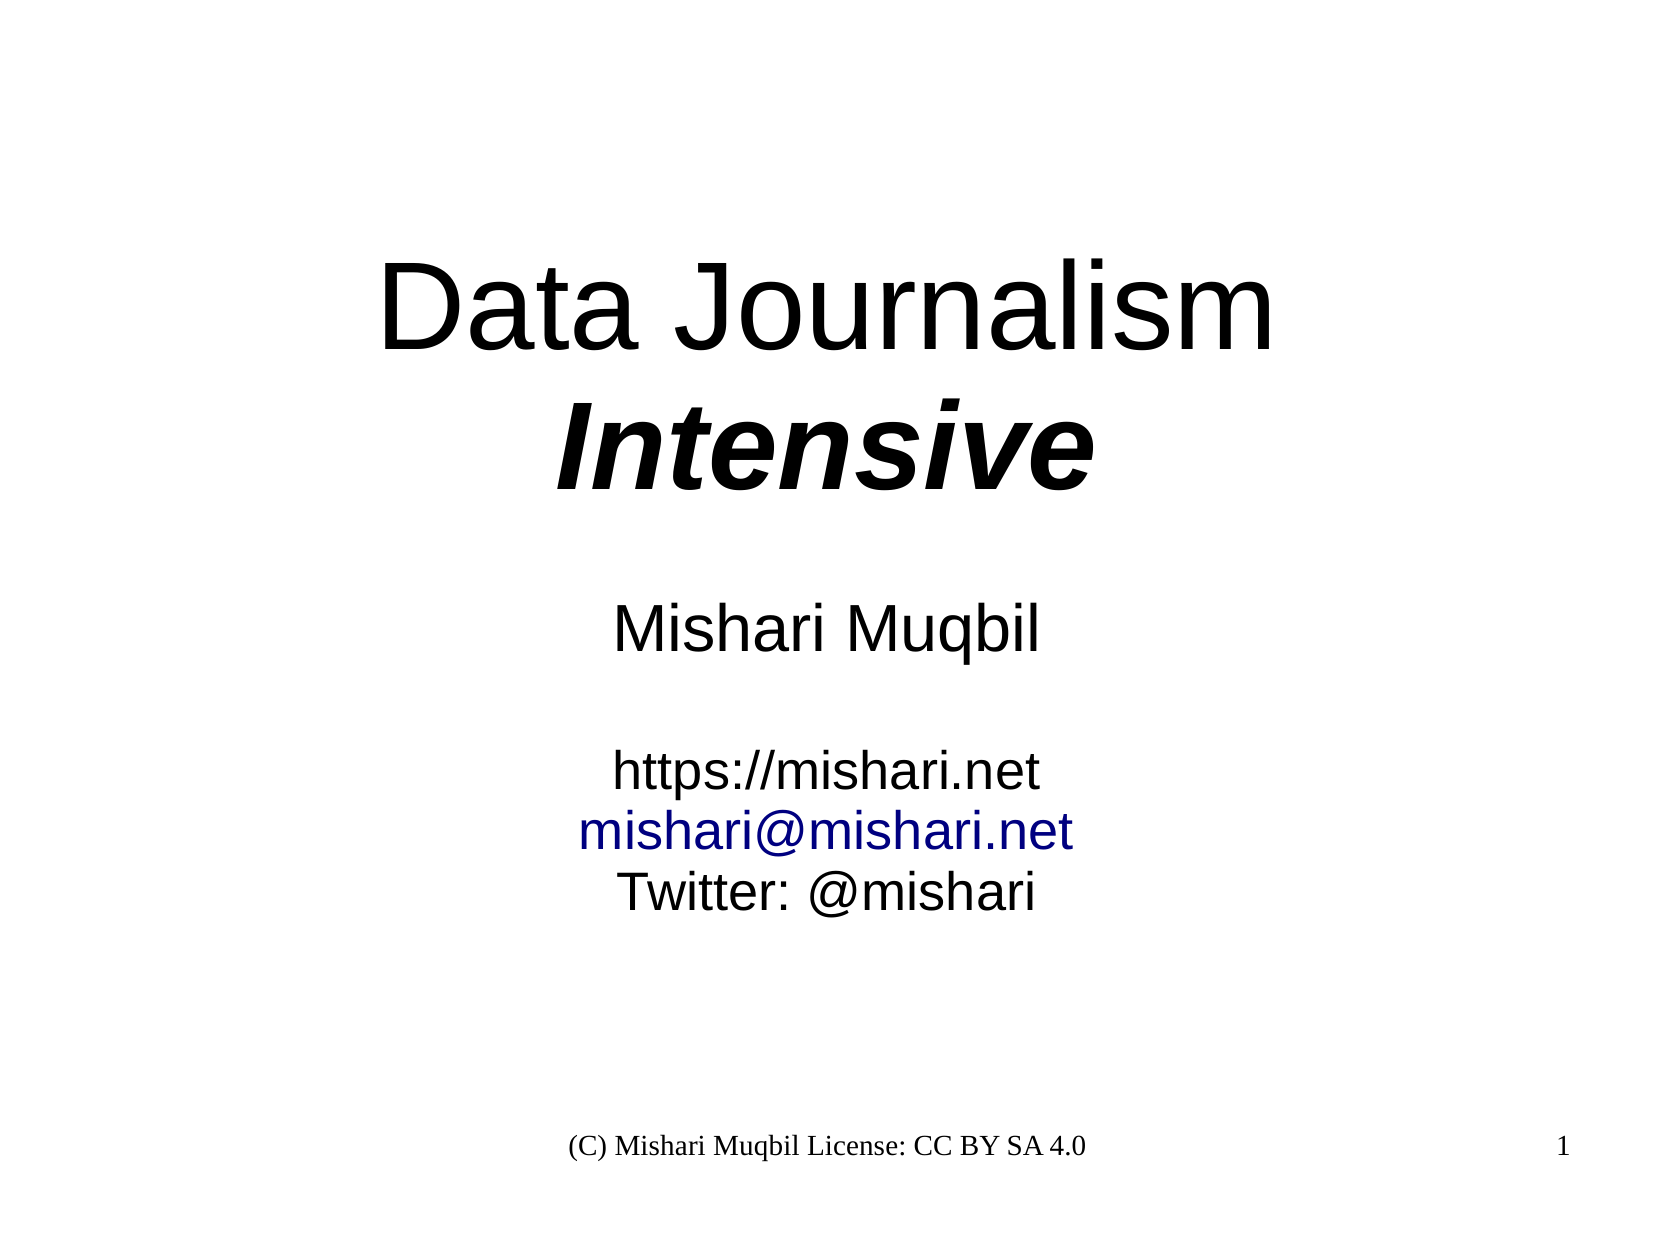

# Data Journalism
Intensive
Mishari Muqbil
https://mishari.net
mishari@mishari.net
Twitter: @mishari
(C) Mishari Muqbil License: CC BY SA 4.0
1